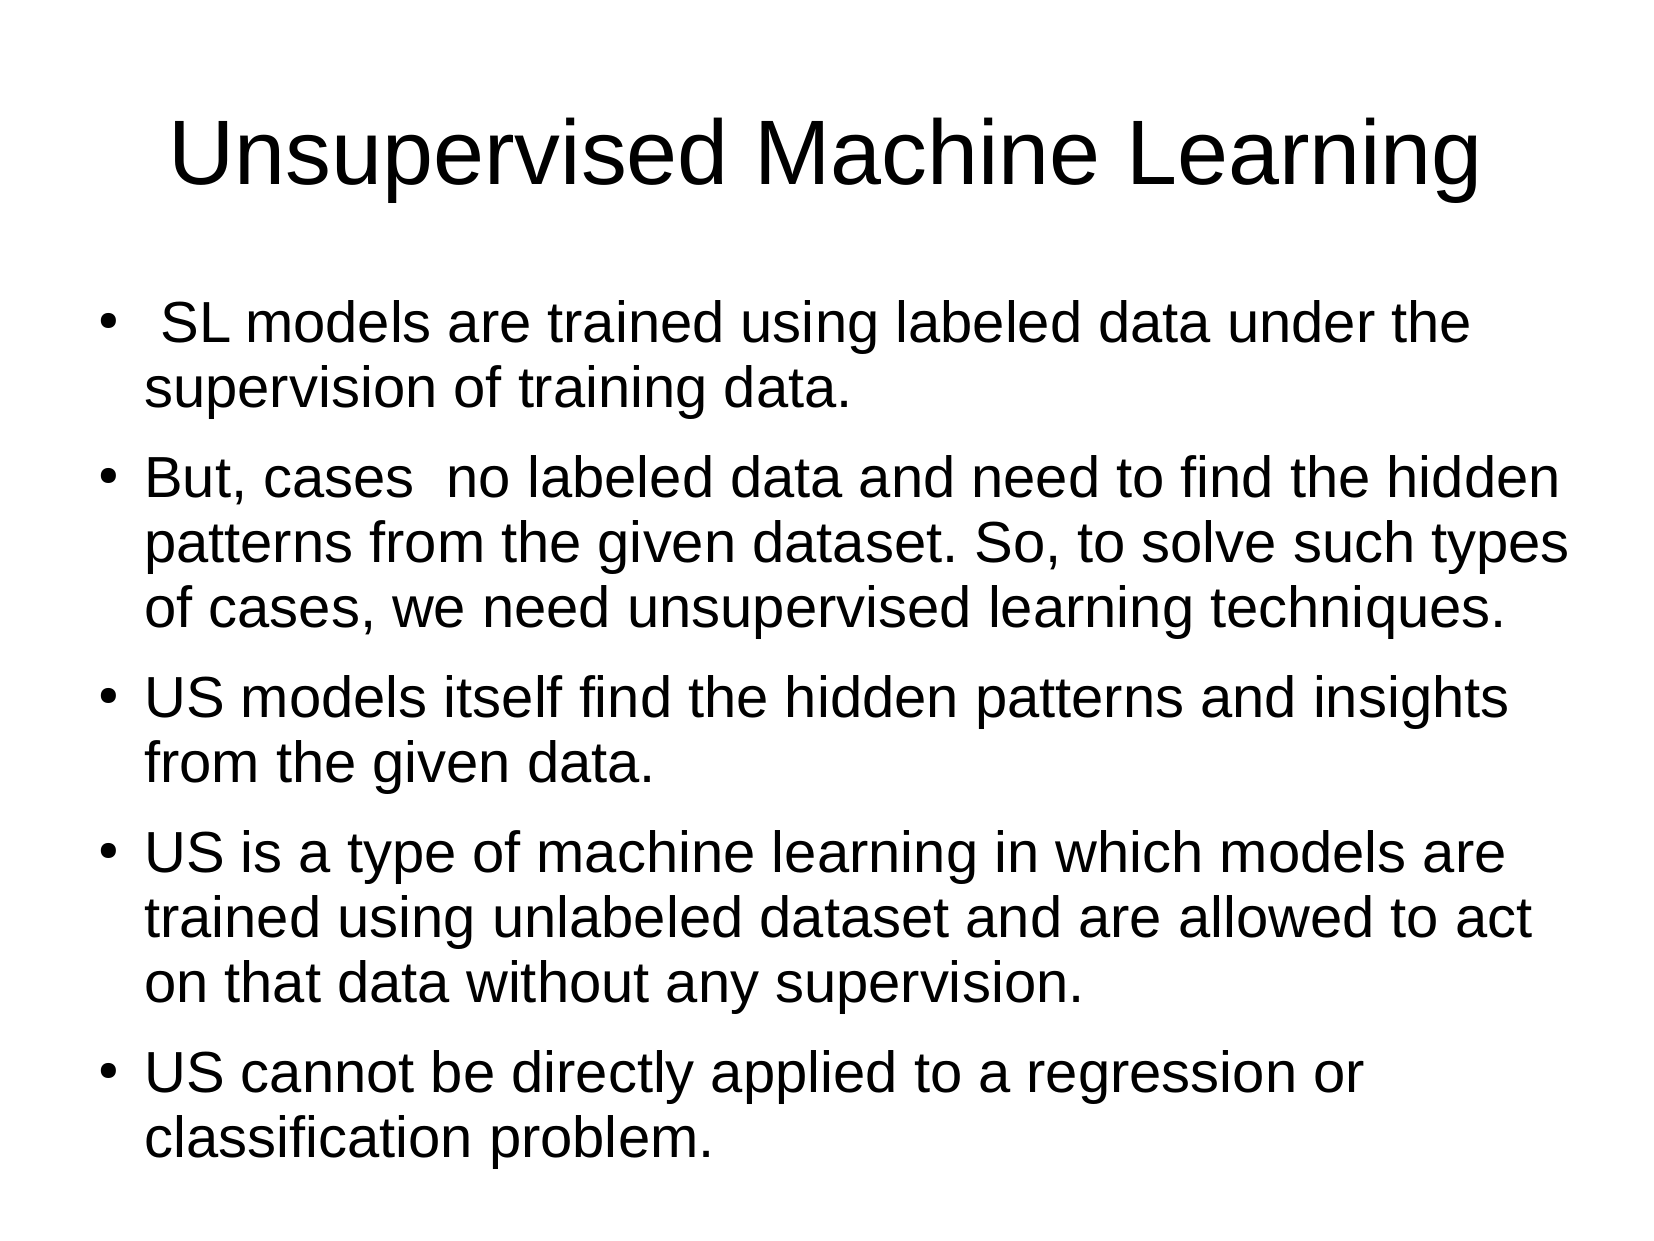

# Unsupervised Machine Learning
 SL models are trained using labeled data under the supervision of training data.
But, cases no labeled data and need to find the hidden patterns from the given dataset. So, to solve such types of cases, we need unsupervised learning techniques.
US models itself find the hidden patterns and insights from the given data.
US is a type of machine learning in which models are trained using unlabeled dataset and are allowed to act on that data without any supervision.
US cannot be directly applied to a regression or classification problem.